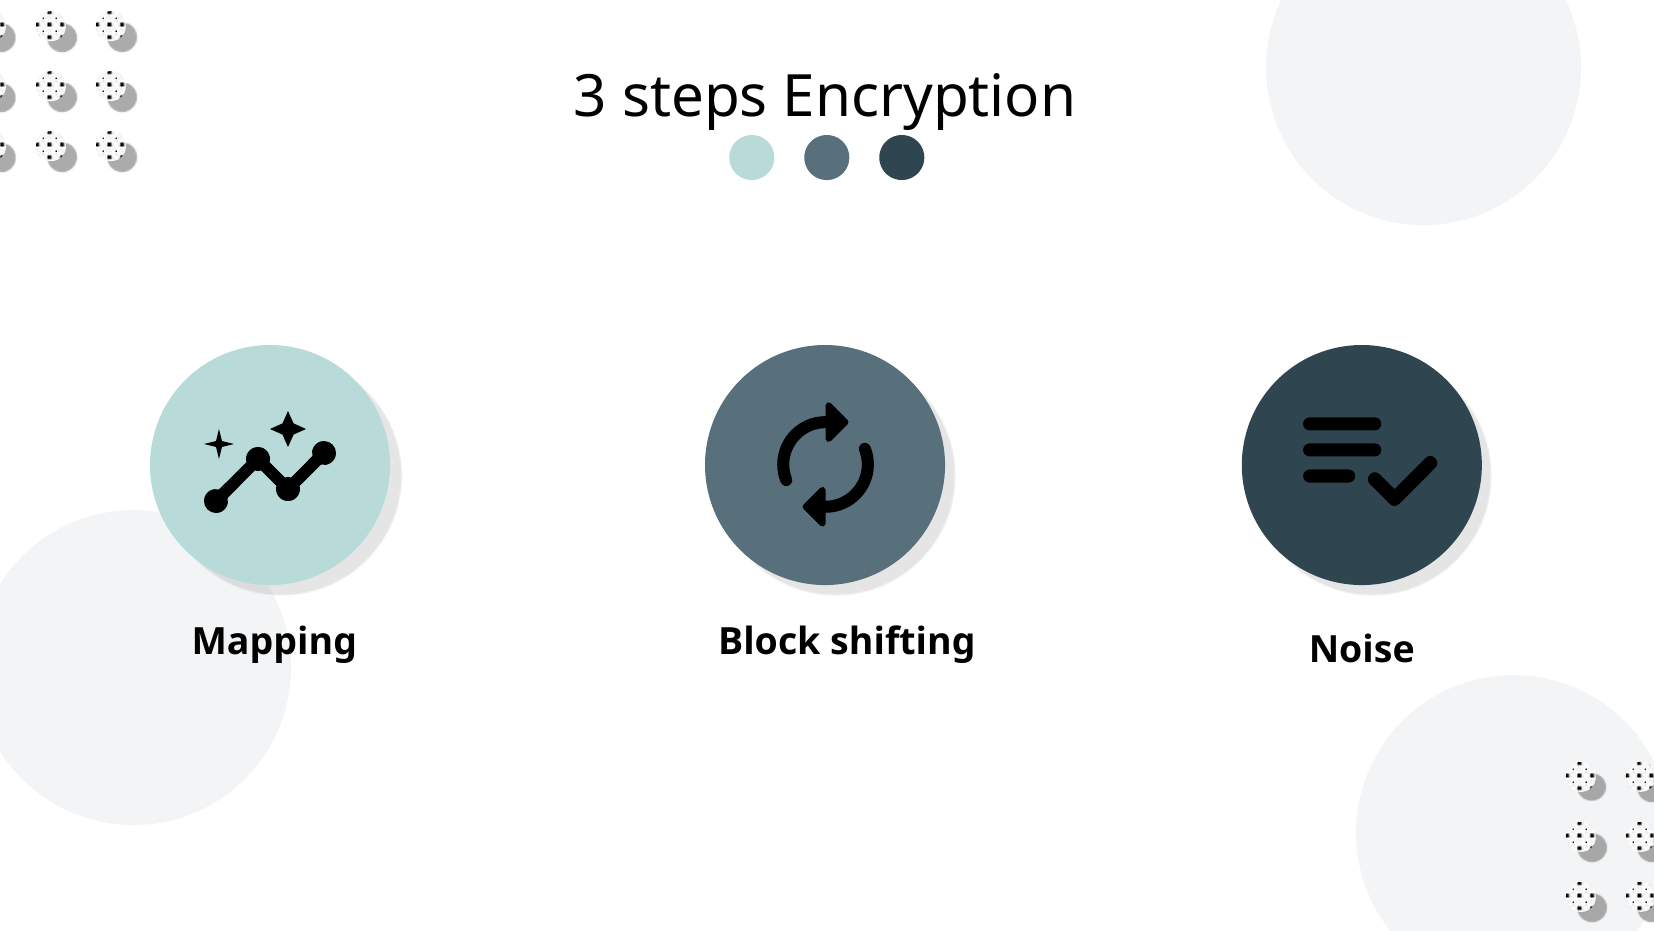

3 steps Encryption
Mapping
Block shifting
Noise